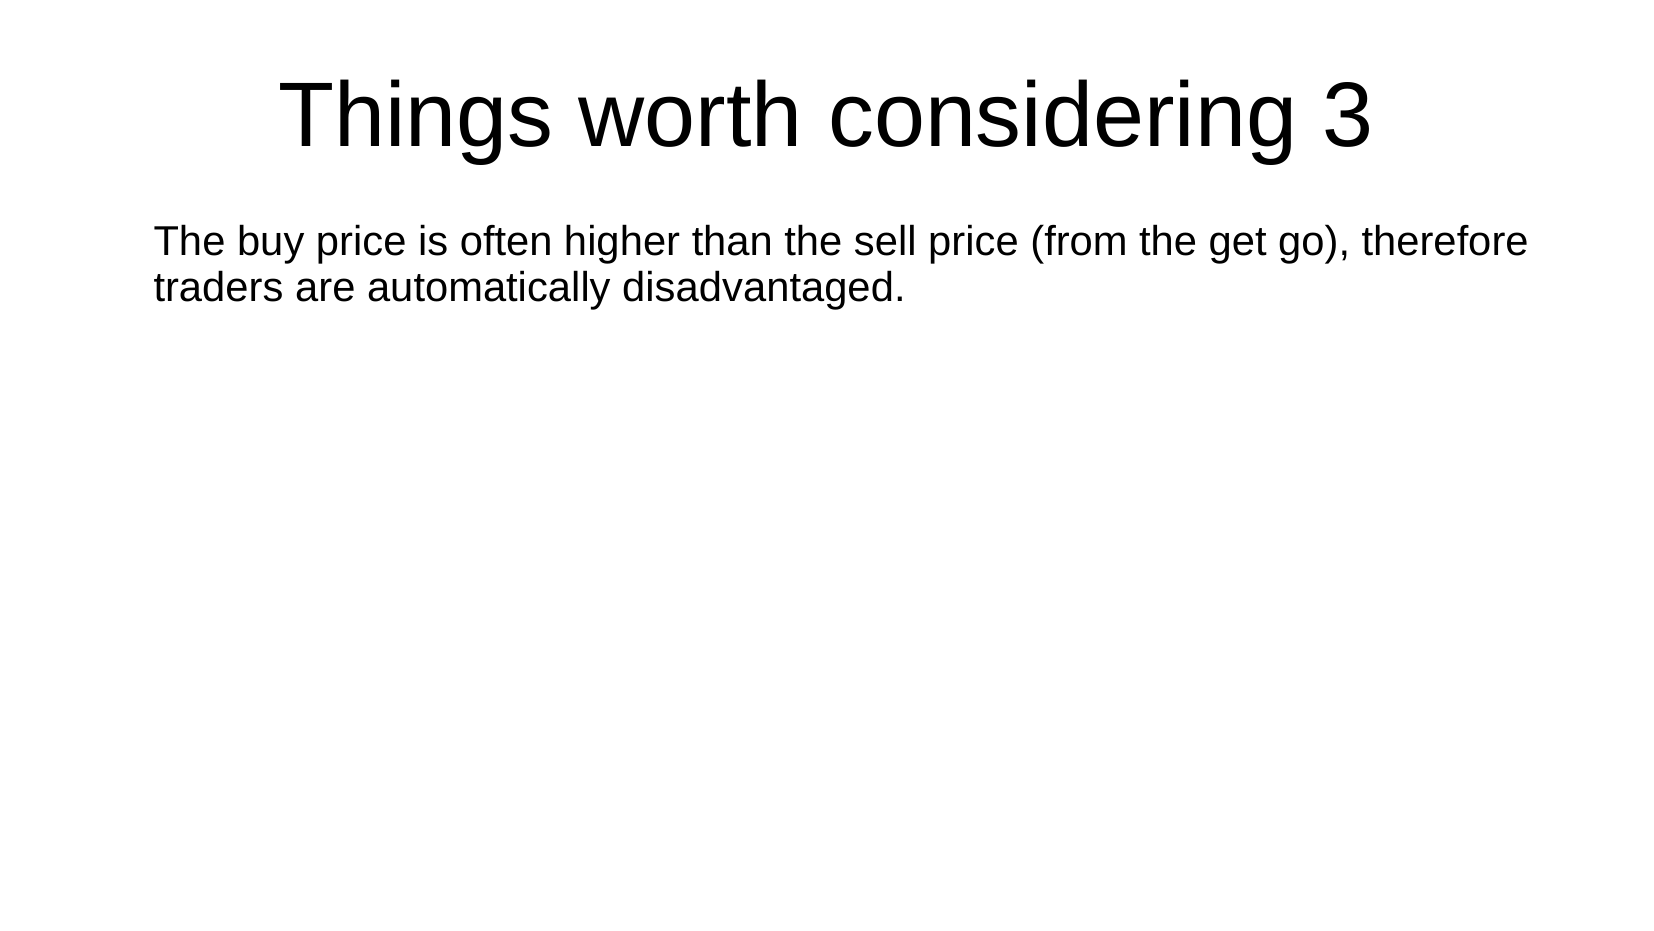

# Things worth considering 3
The buy price is often higher than the sell price (from the get go), therefore traders are automatically disadvantaged.